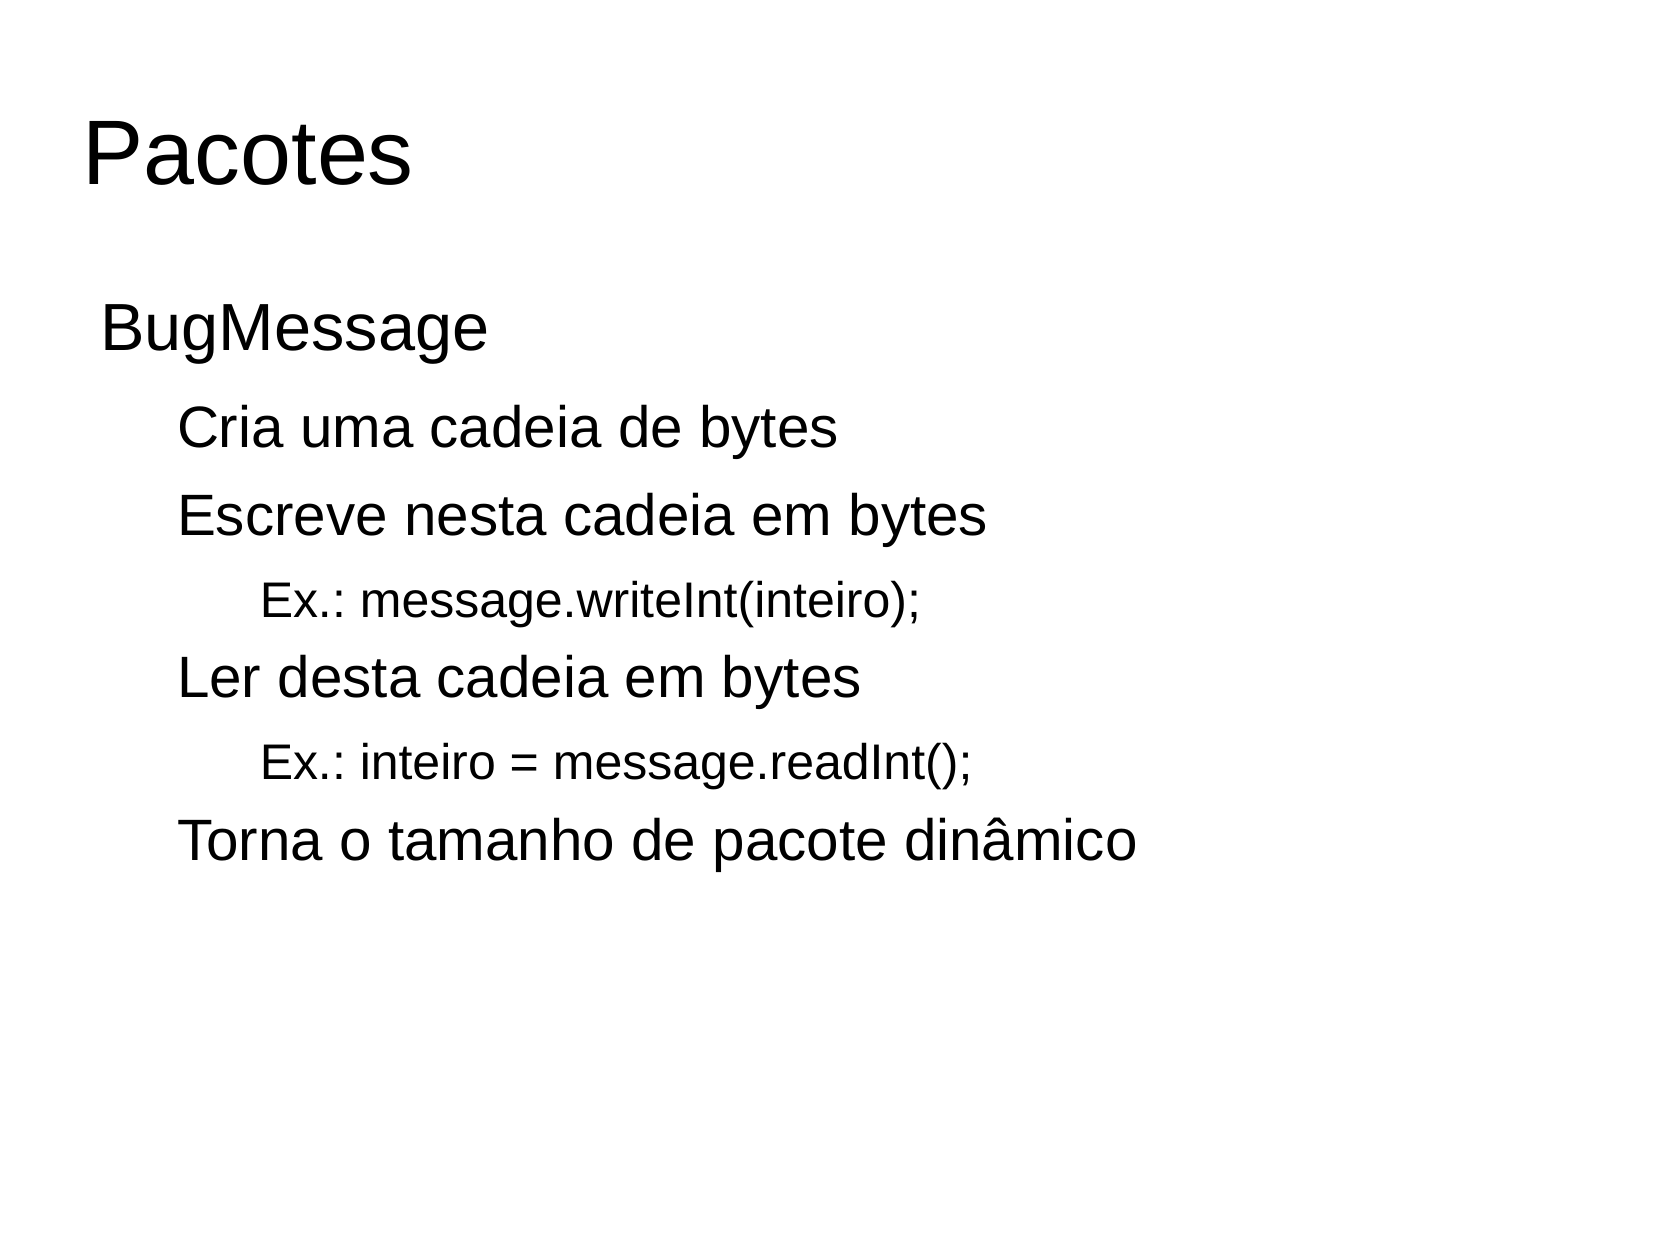

# Pacotes
BugMessage
Cria uma cadeia de bytes
Escreve nesta cadeia em bytes
Ex.: message.writeInt(inteiro);
Ler desta cadeia em bytes
Ex.: inteiro = message.readInt();
Torna o tamanho de pacote dinâmico